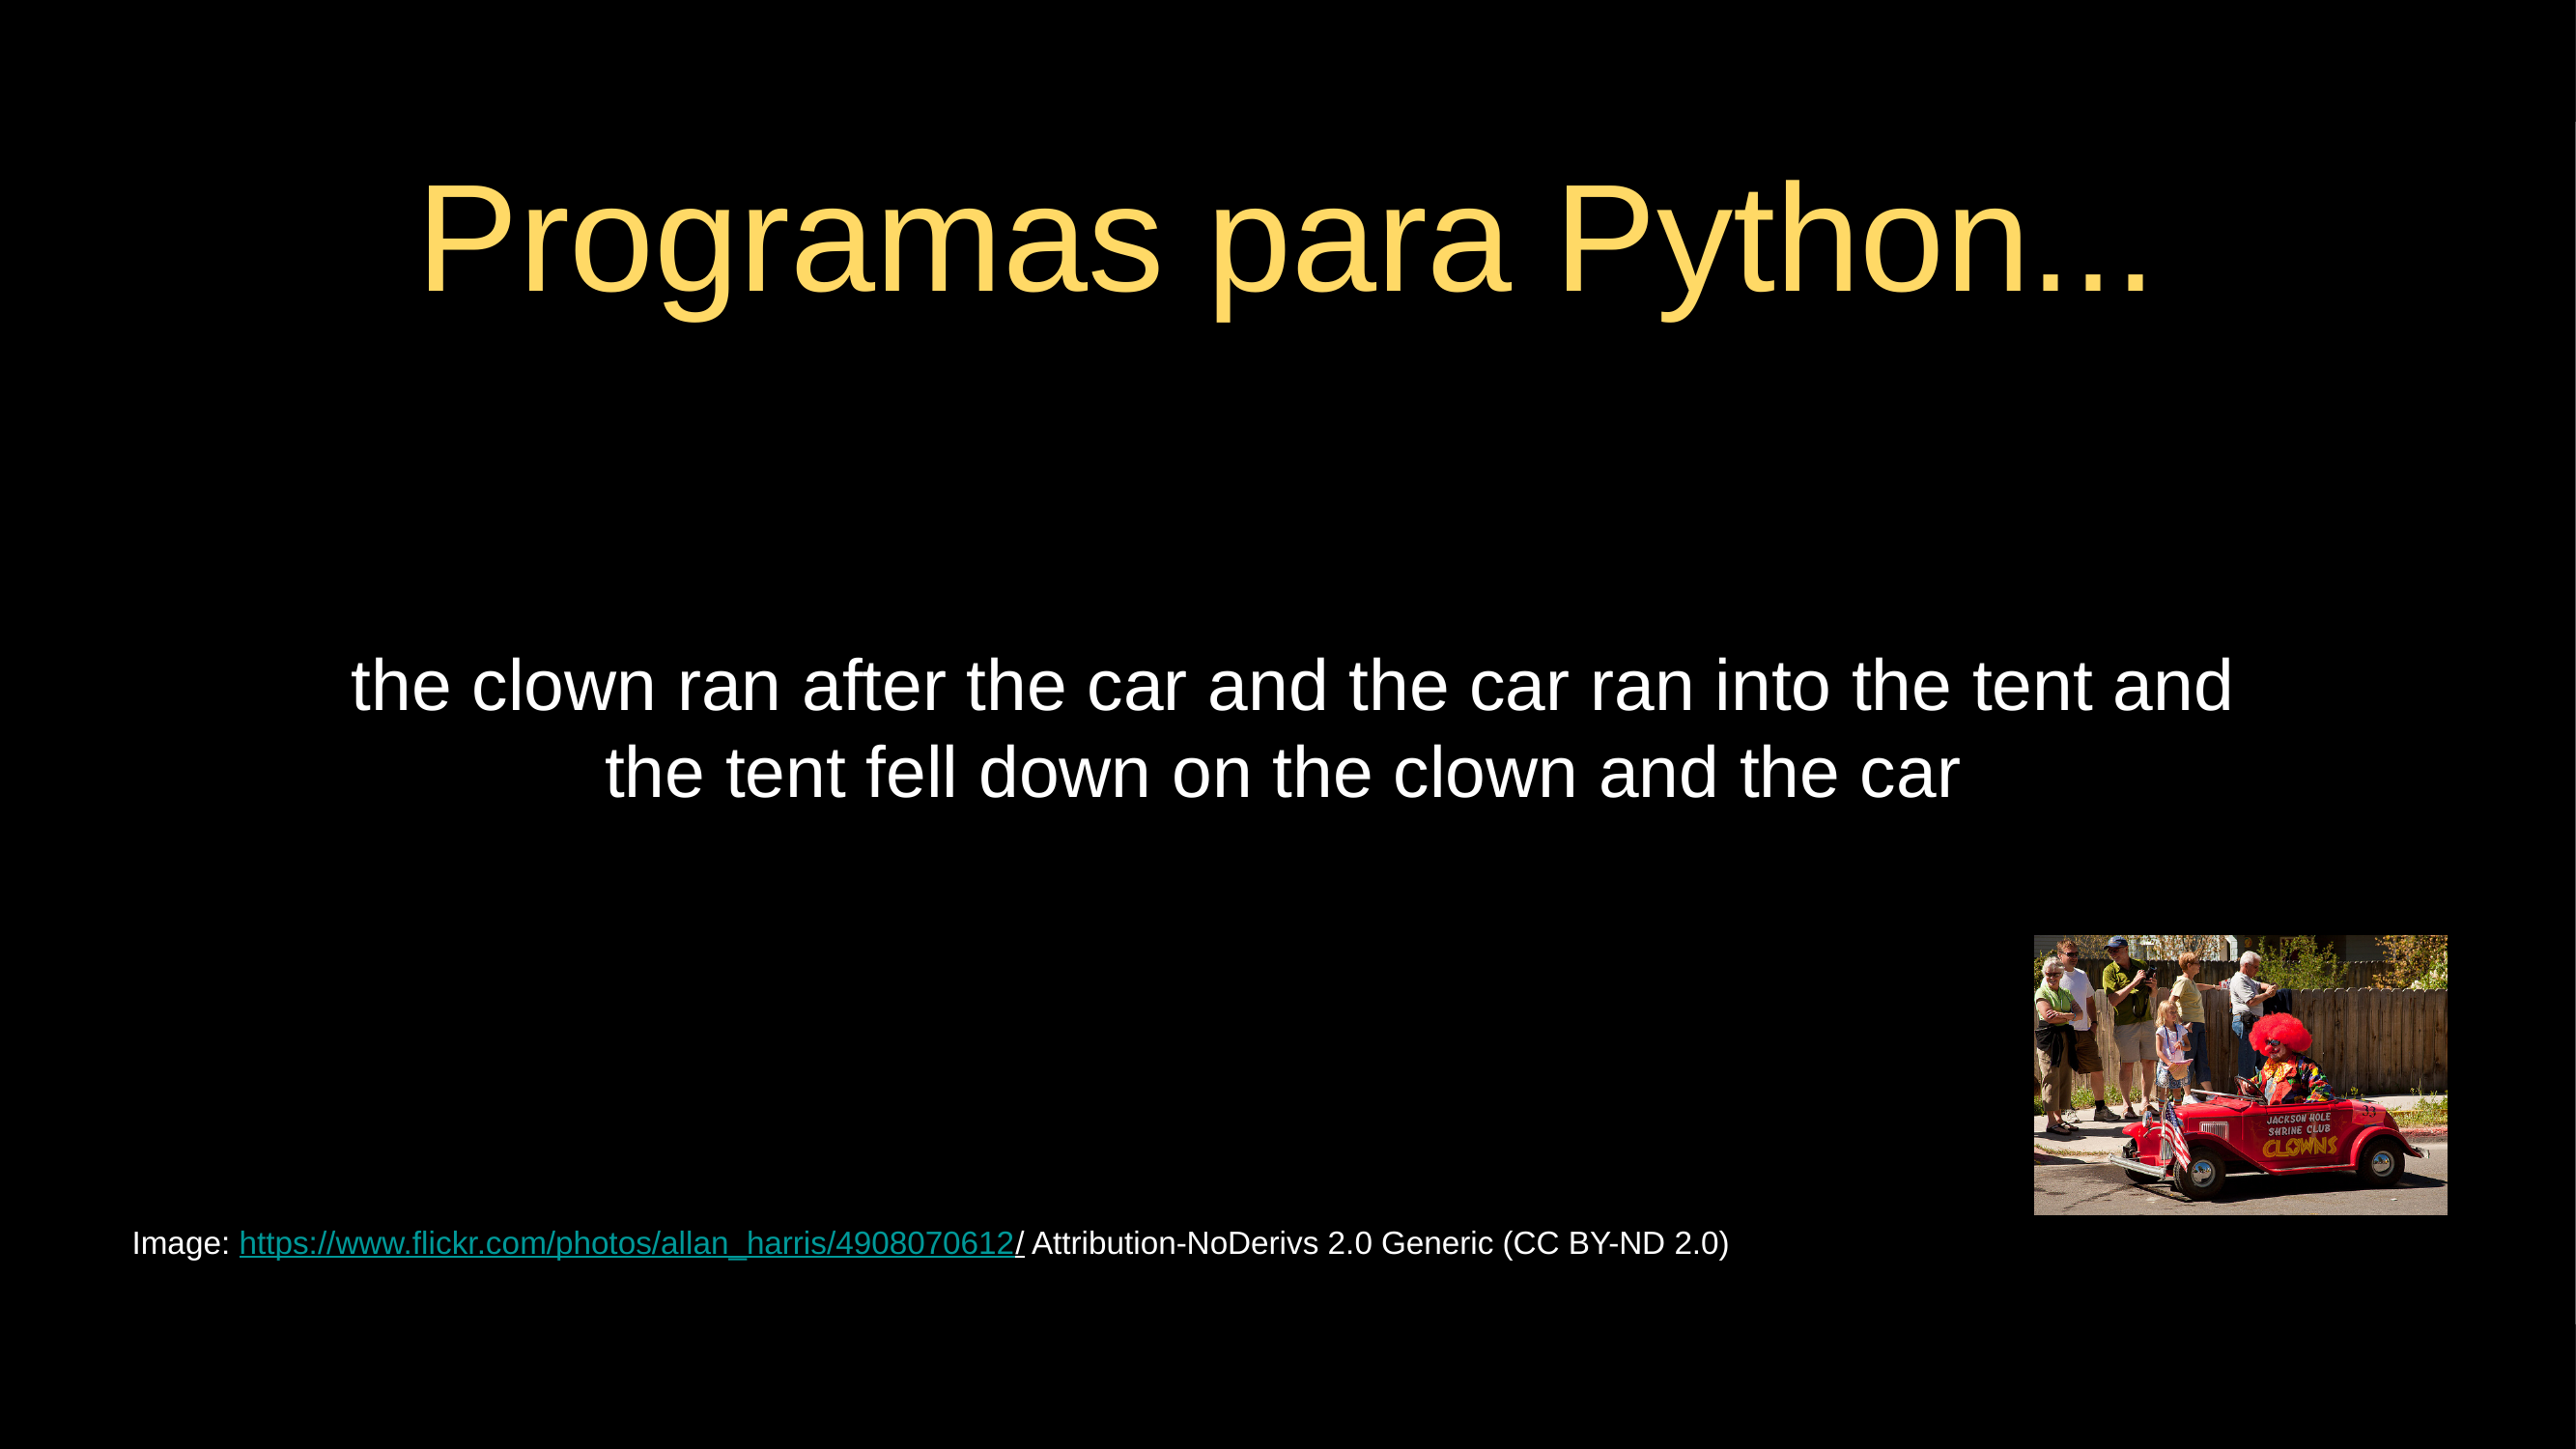

# Programas para Python...
the clown ran after the car and the car ran into the tent and the tent fell down on the clown and the car
Image: https://www.flickr.com/photos/allan_harris/4908070612/ Attribution-NoDerivs 2.0 Generic (CC BY-ND 2.0)